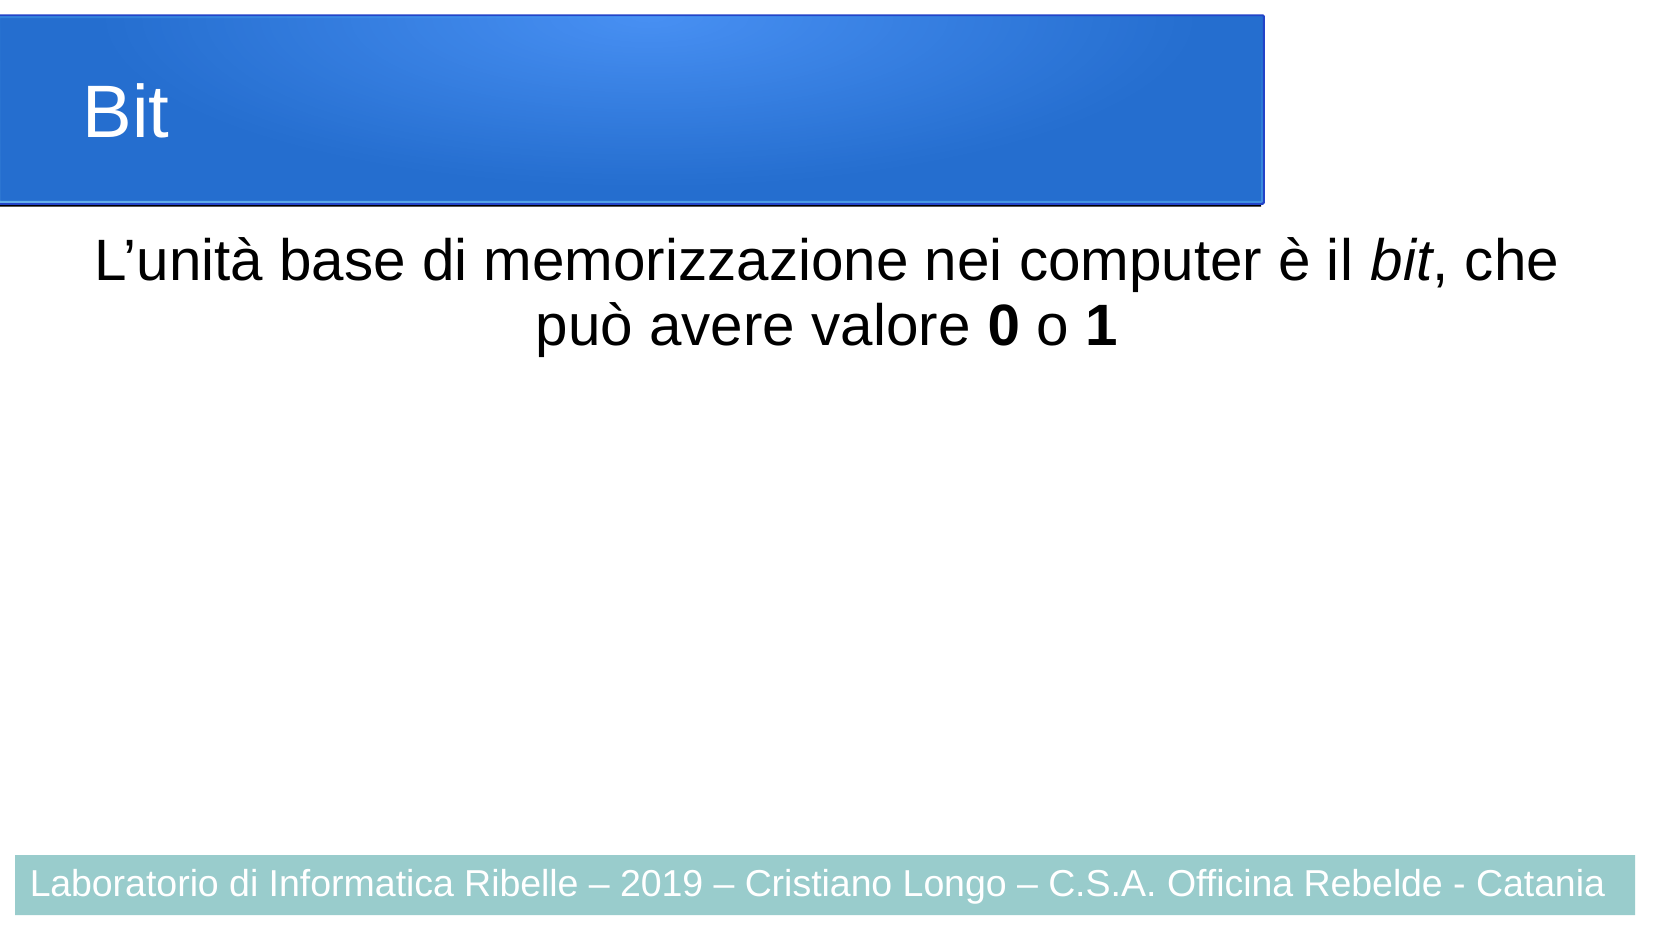

# Bit
L’unità base di memorizzazione nei computer è il bit, che può avere valore 0 o 1
Laboratorio di Informatica Ribelle – 2019 – Cristiano Longo – C.S.A. Officina Rebelde - Catania